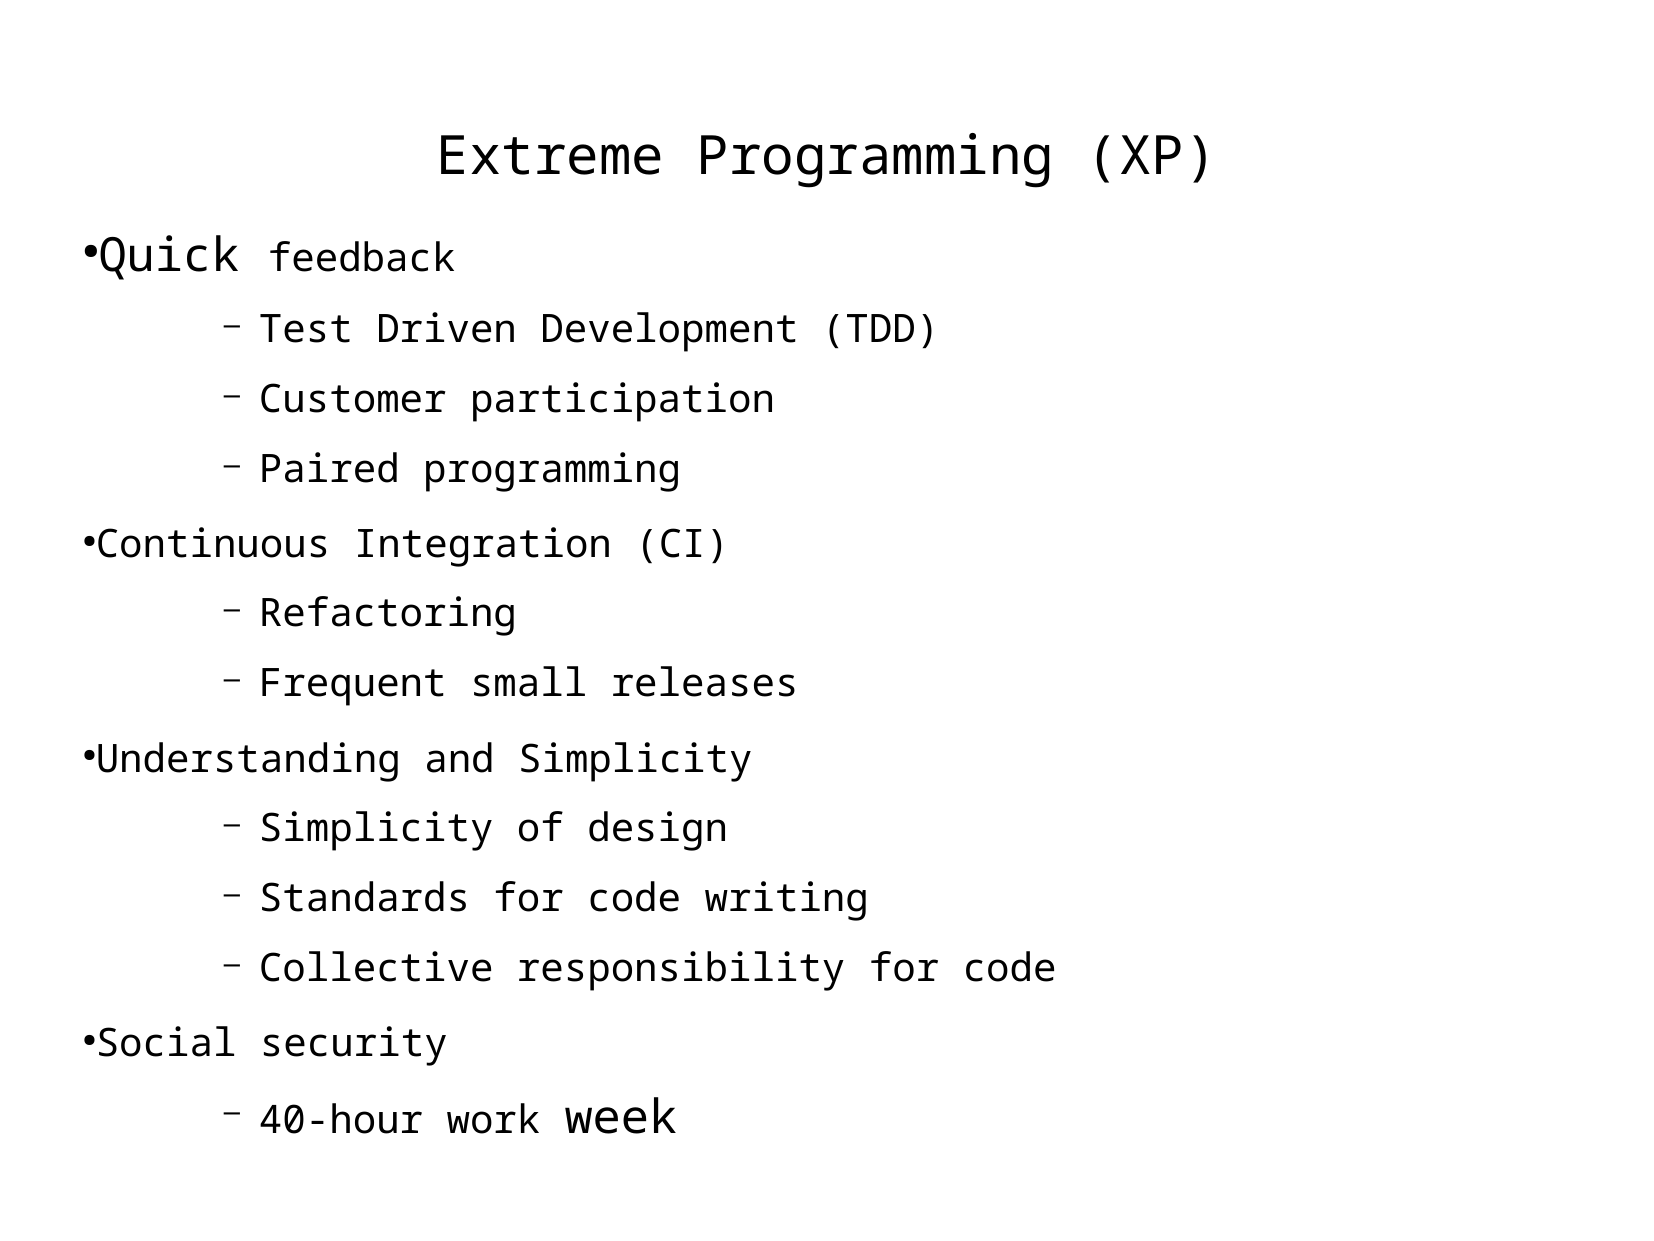

# Extreme Programming (XP)
Quick feedback
Test Driven Development (TDD)
Customer participation
Paired programming
Continuous Integration (CI)
Refactoring
Frequent small releases
Understanding and Simplicity
Simplicity of design
Standards for code writing
Collective responsibility for code
Social security
40-hour work week